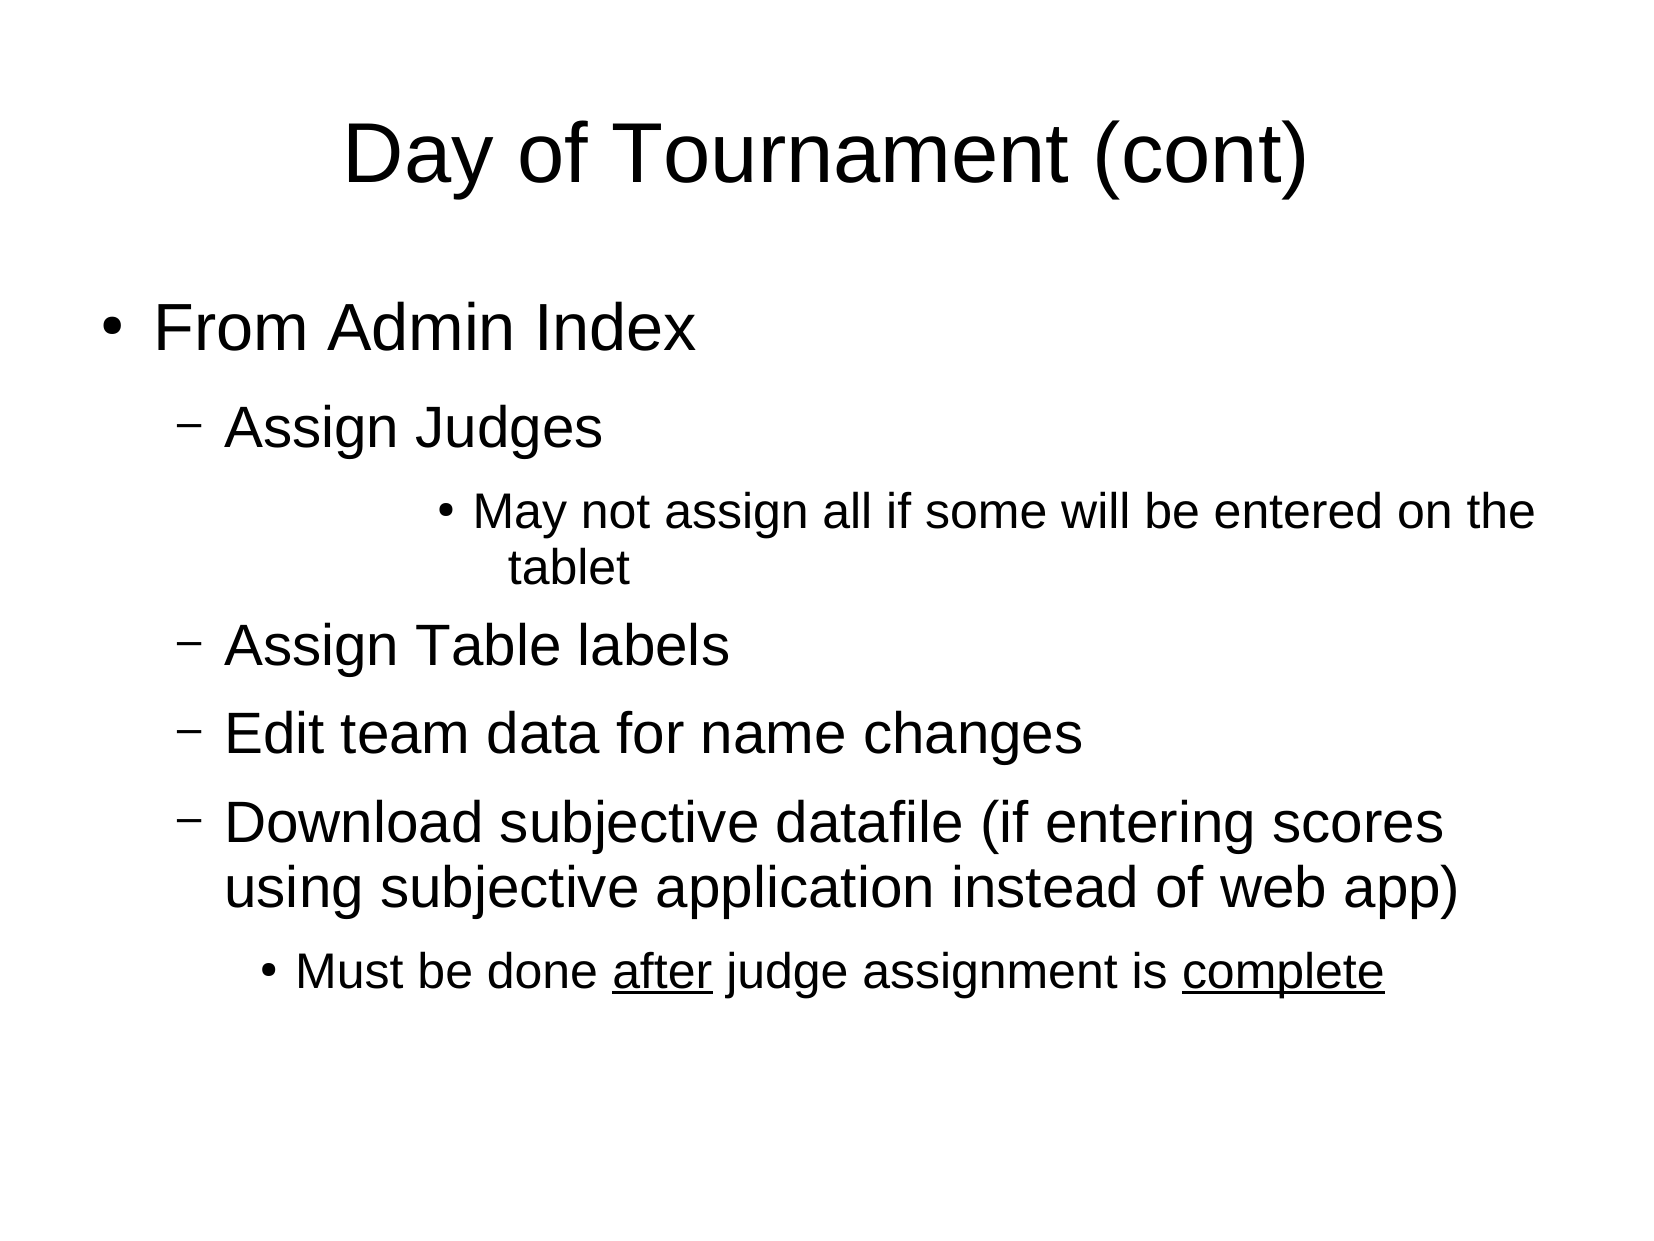

# Day of Tournament (cont)
From Admin Index
Assign Judges
May not assign all if some will be entered on the tablet
Assign Table labels
Edit team data for name changes
Download subjective datafile (if entering scores using subjective application instead of web app)
Must be done after judge assignment is complete